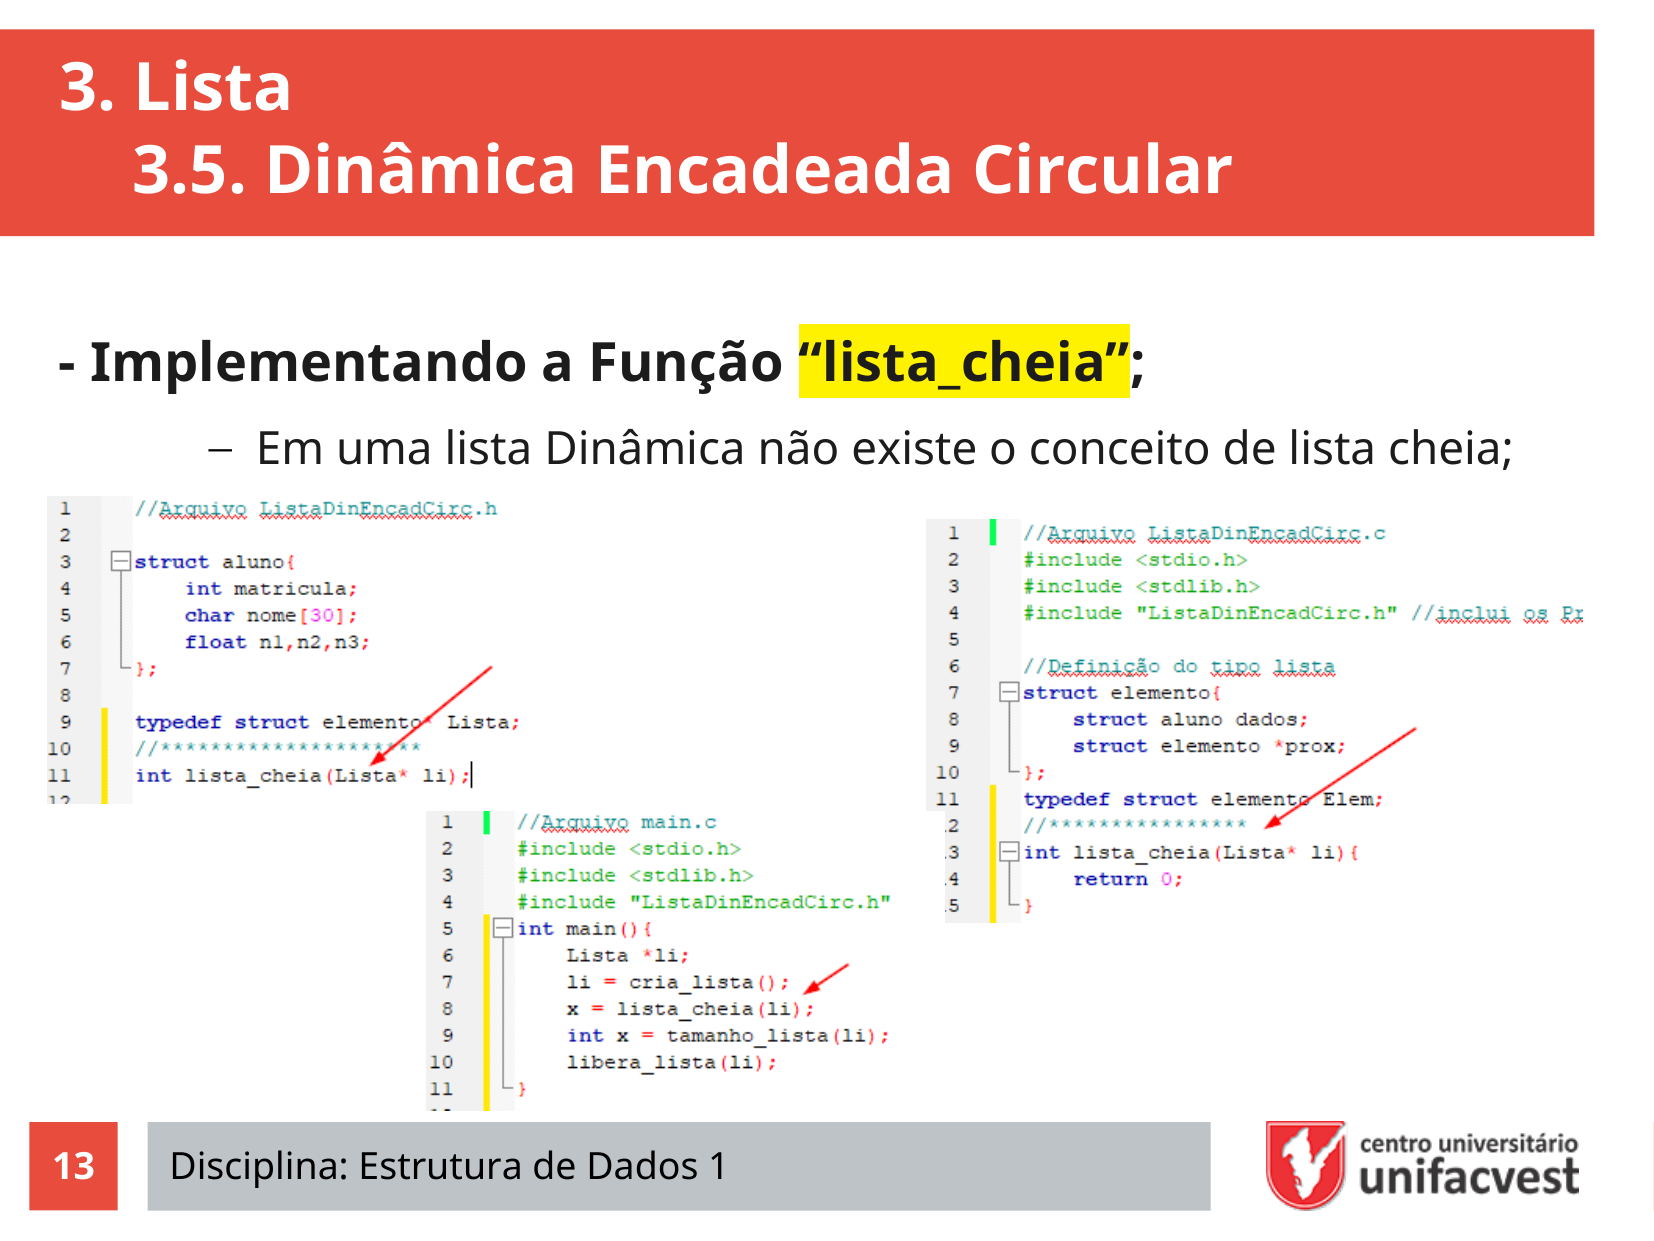

# 3. Lista 3.5. Dinâmica Encadeada Circular
- Implementando a Função “lista_cheia”;
Em uma lista Dinâmica não existe o conceito de lista cheia;
13
Disciplina: Estrutura de Dados 1